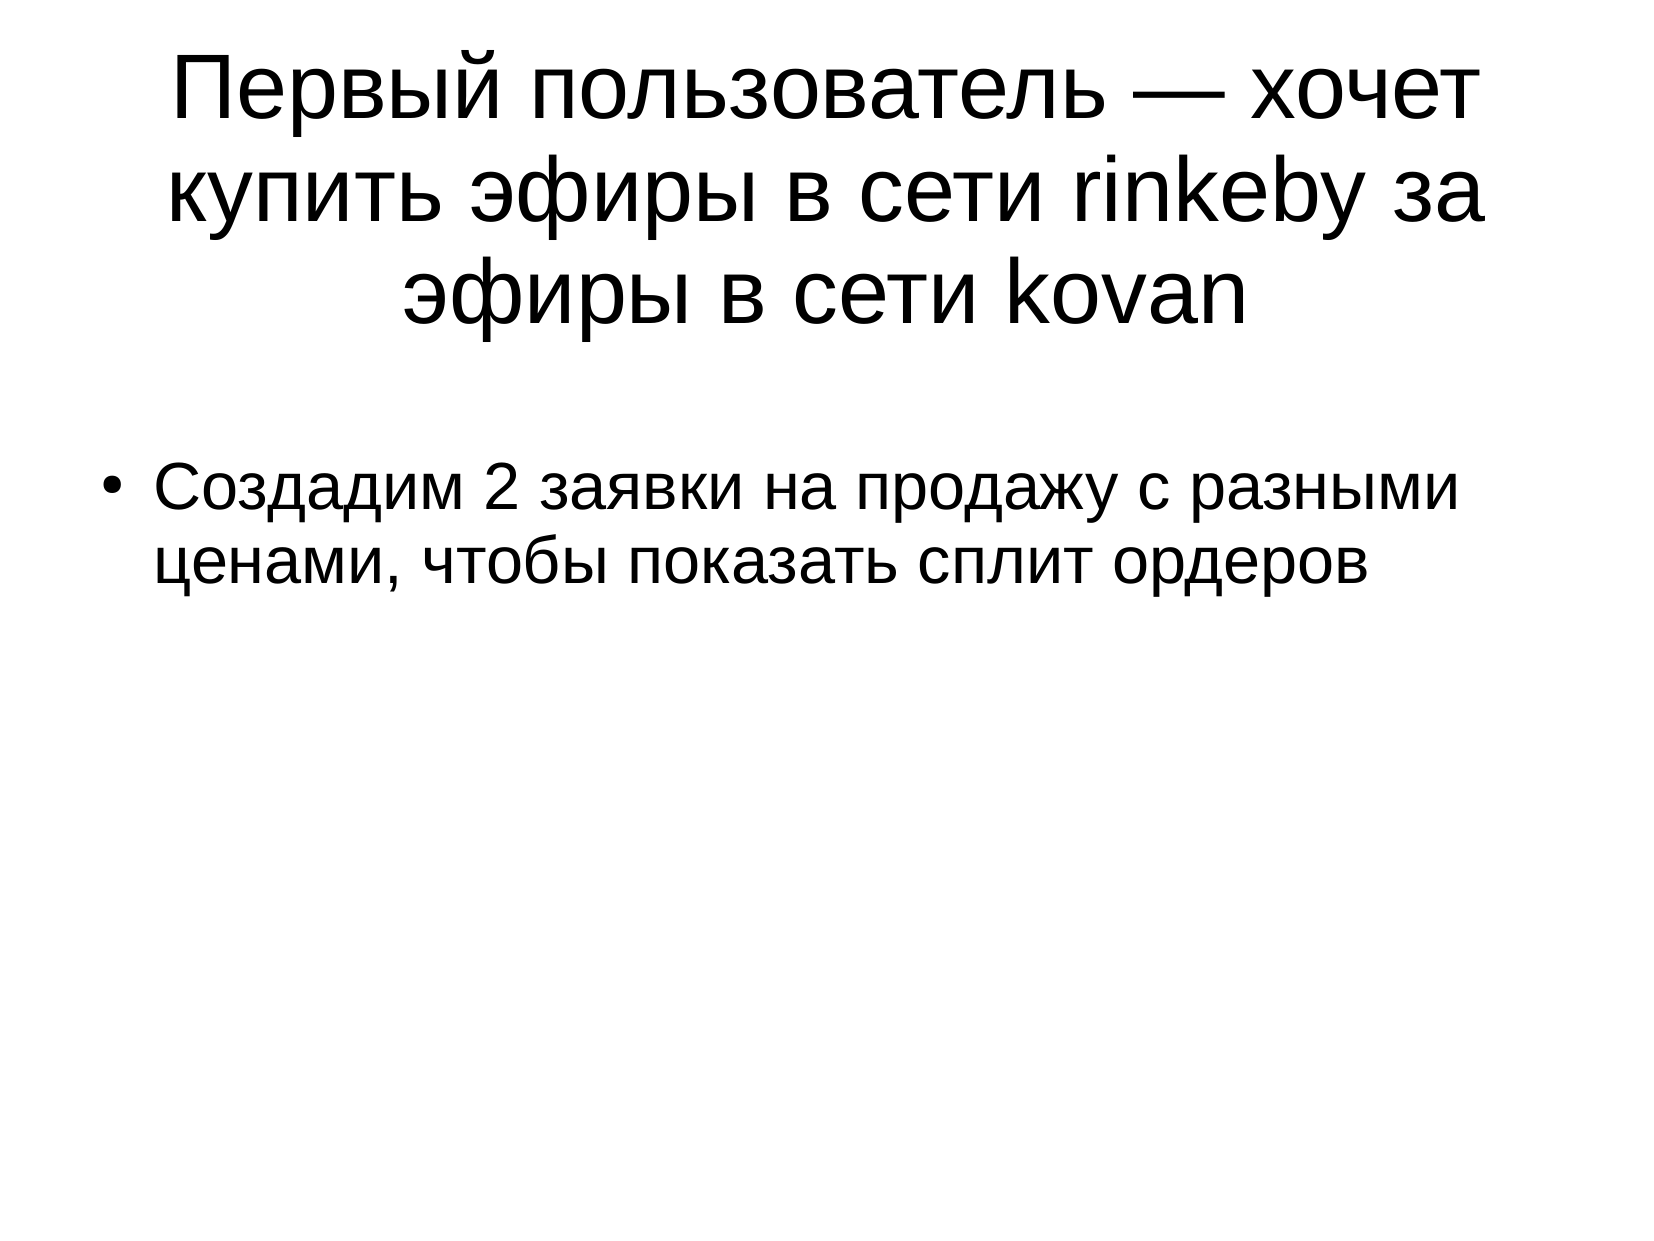

# Первый пользователь — хочет купить эфиры в сети rinkeby за эфиры в сети kovan
Создадим 2 заявки на продажу с разными ценами, чтобы показать сплит ордеров